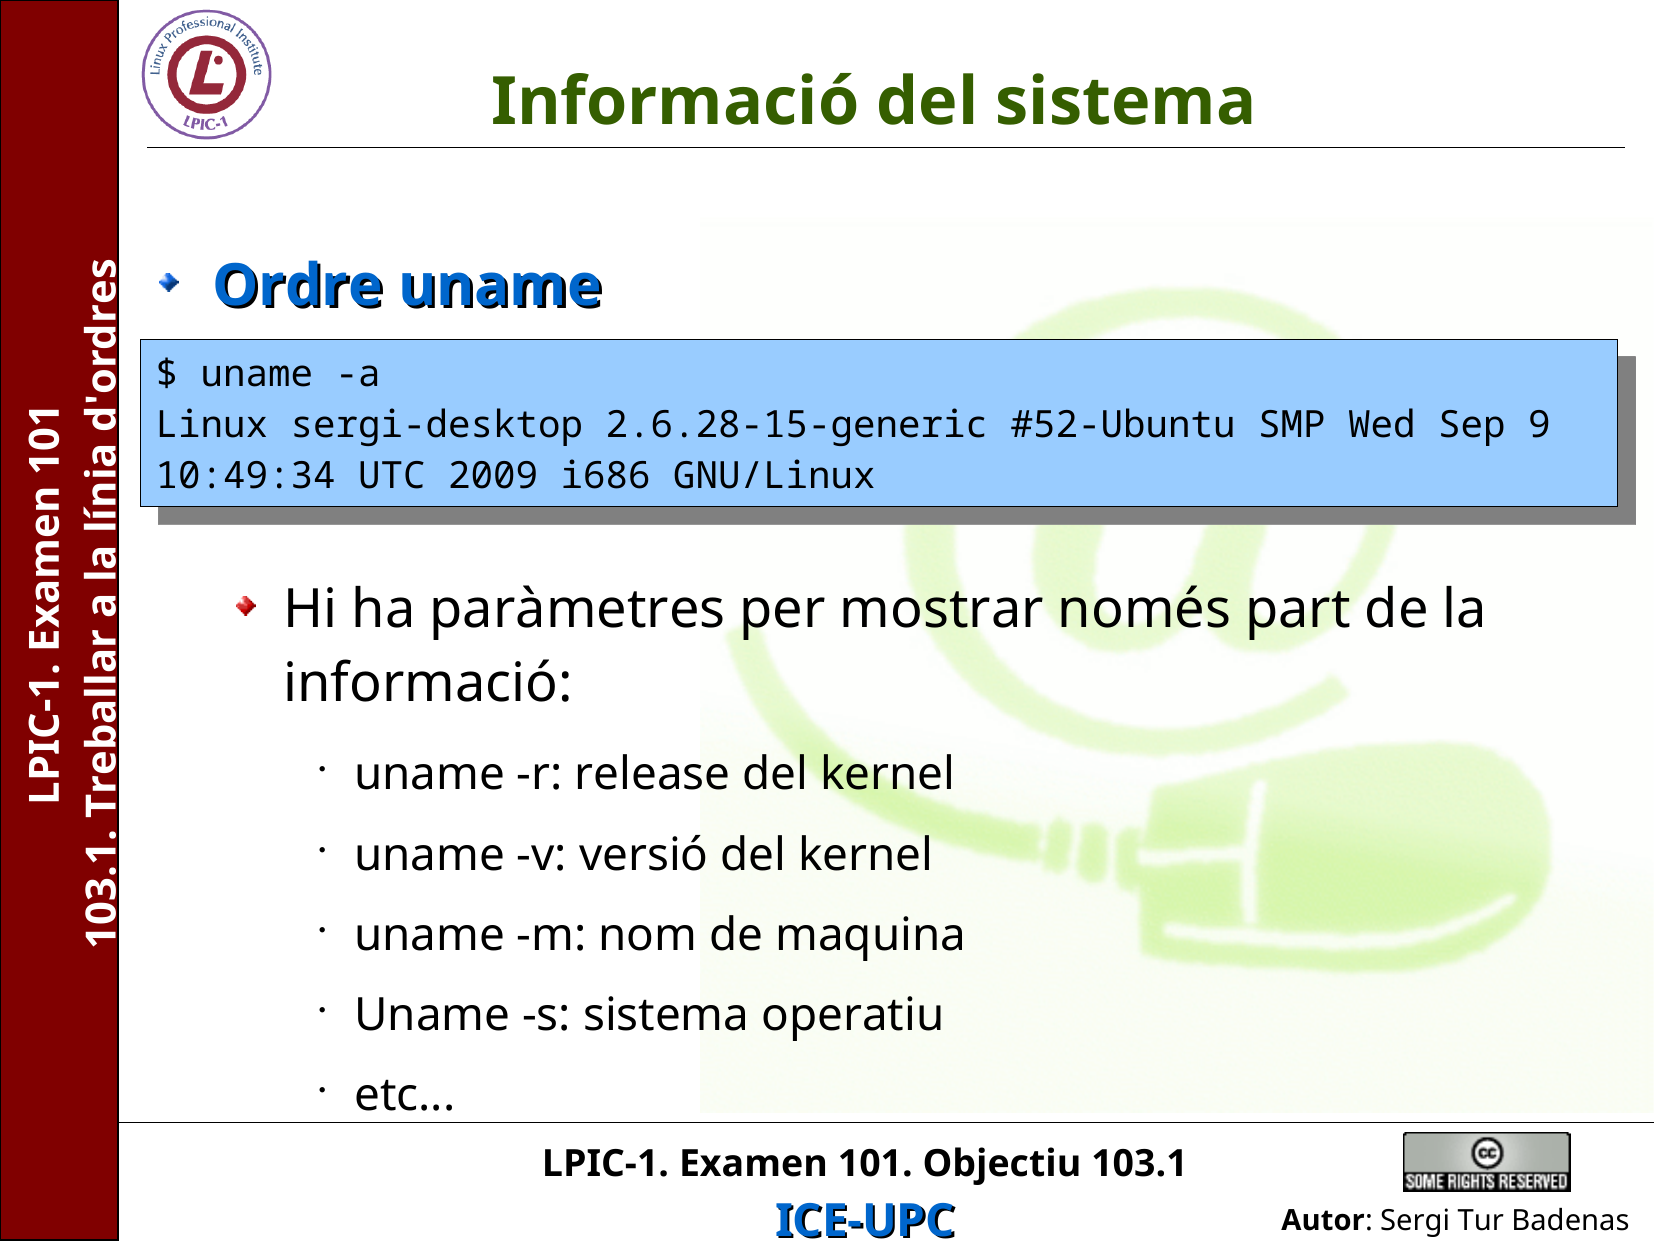

# Informació del sistema
Ordre uname
Hi ha paràmetres per mostrar només part de la informació:
uname -r: release del kernel
uname -v: versió del kernel
uname -m: nom de maquina
Uname -s: sistema operatiu
etc...
$ uname -a
Linux sergi-desktop 2.6.28-15-generic #52-Ubuntu SMP Wed Sep 9 10:49:34 UTC 2009 i686 GNU/Linux